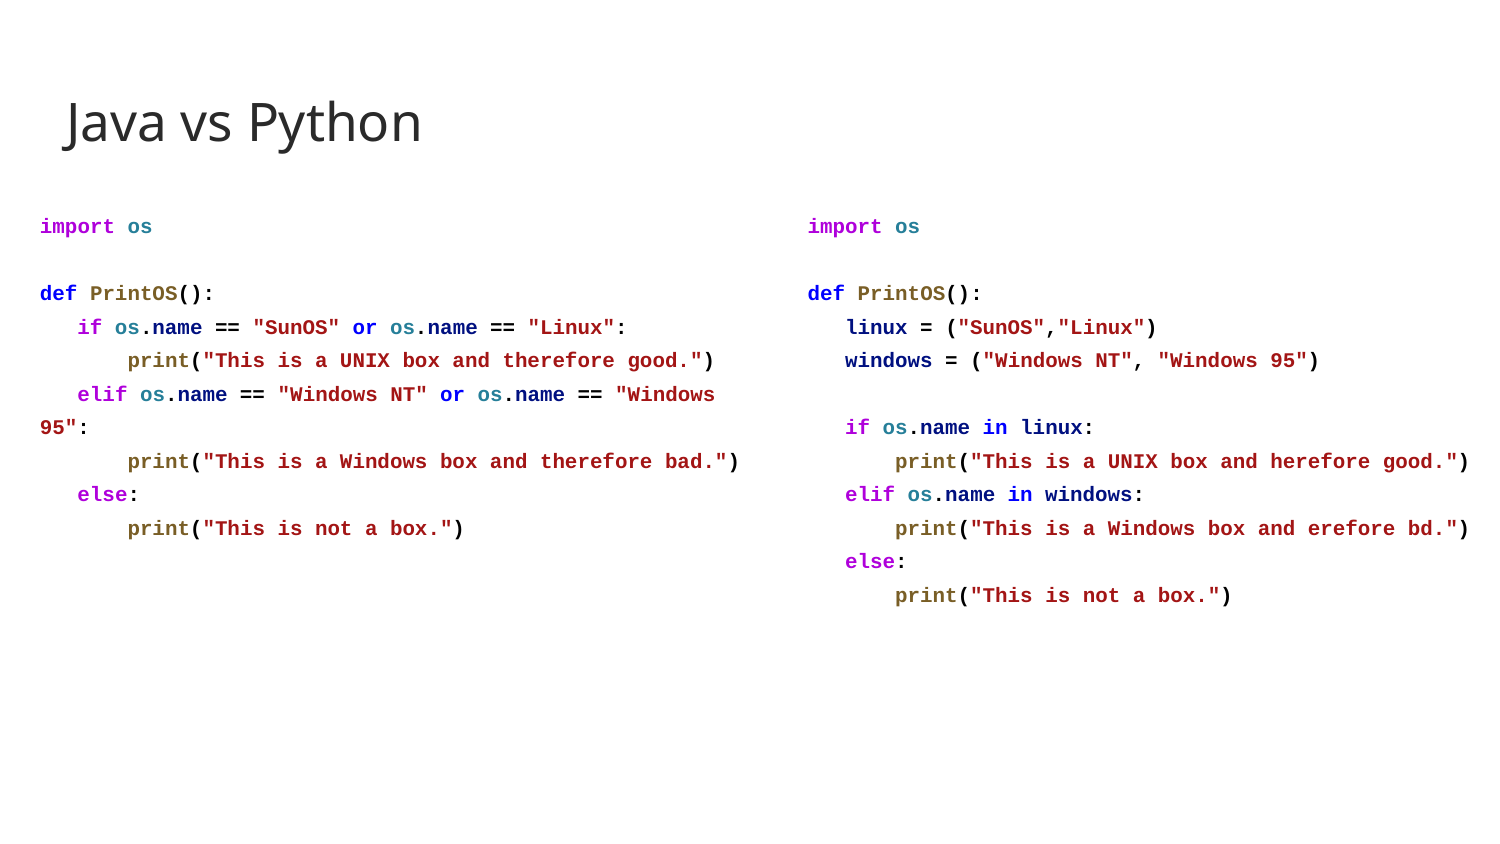

# Java vs Python
import os
def PrintOS():
 if os.name == "SunOS" or os.name == "Linux":
 print("This is a UNIX box and therefore good.")
 elif os.name == "Windows NT" or os.name == "Windows 95":
 print("This is a Windows box and therefore bad.")
 else:
 print("This is not a box.")
import os
def PrintOS():
 linux = ("SunOS","Linux")
 windows = ("Windows NT", "Windows 95")
 if os.name in linux:
 print("This is a UNIX box and herefore good.")
 elif os.name in windows:
 print("This is a Windows box and erefore bd.")
 else:
 print("This is not a box.")